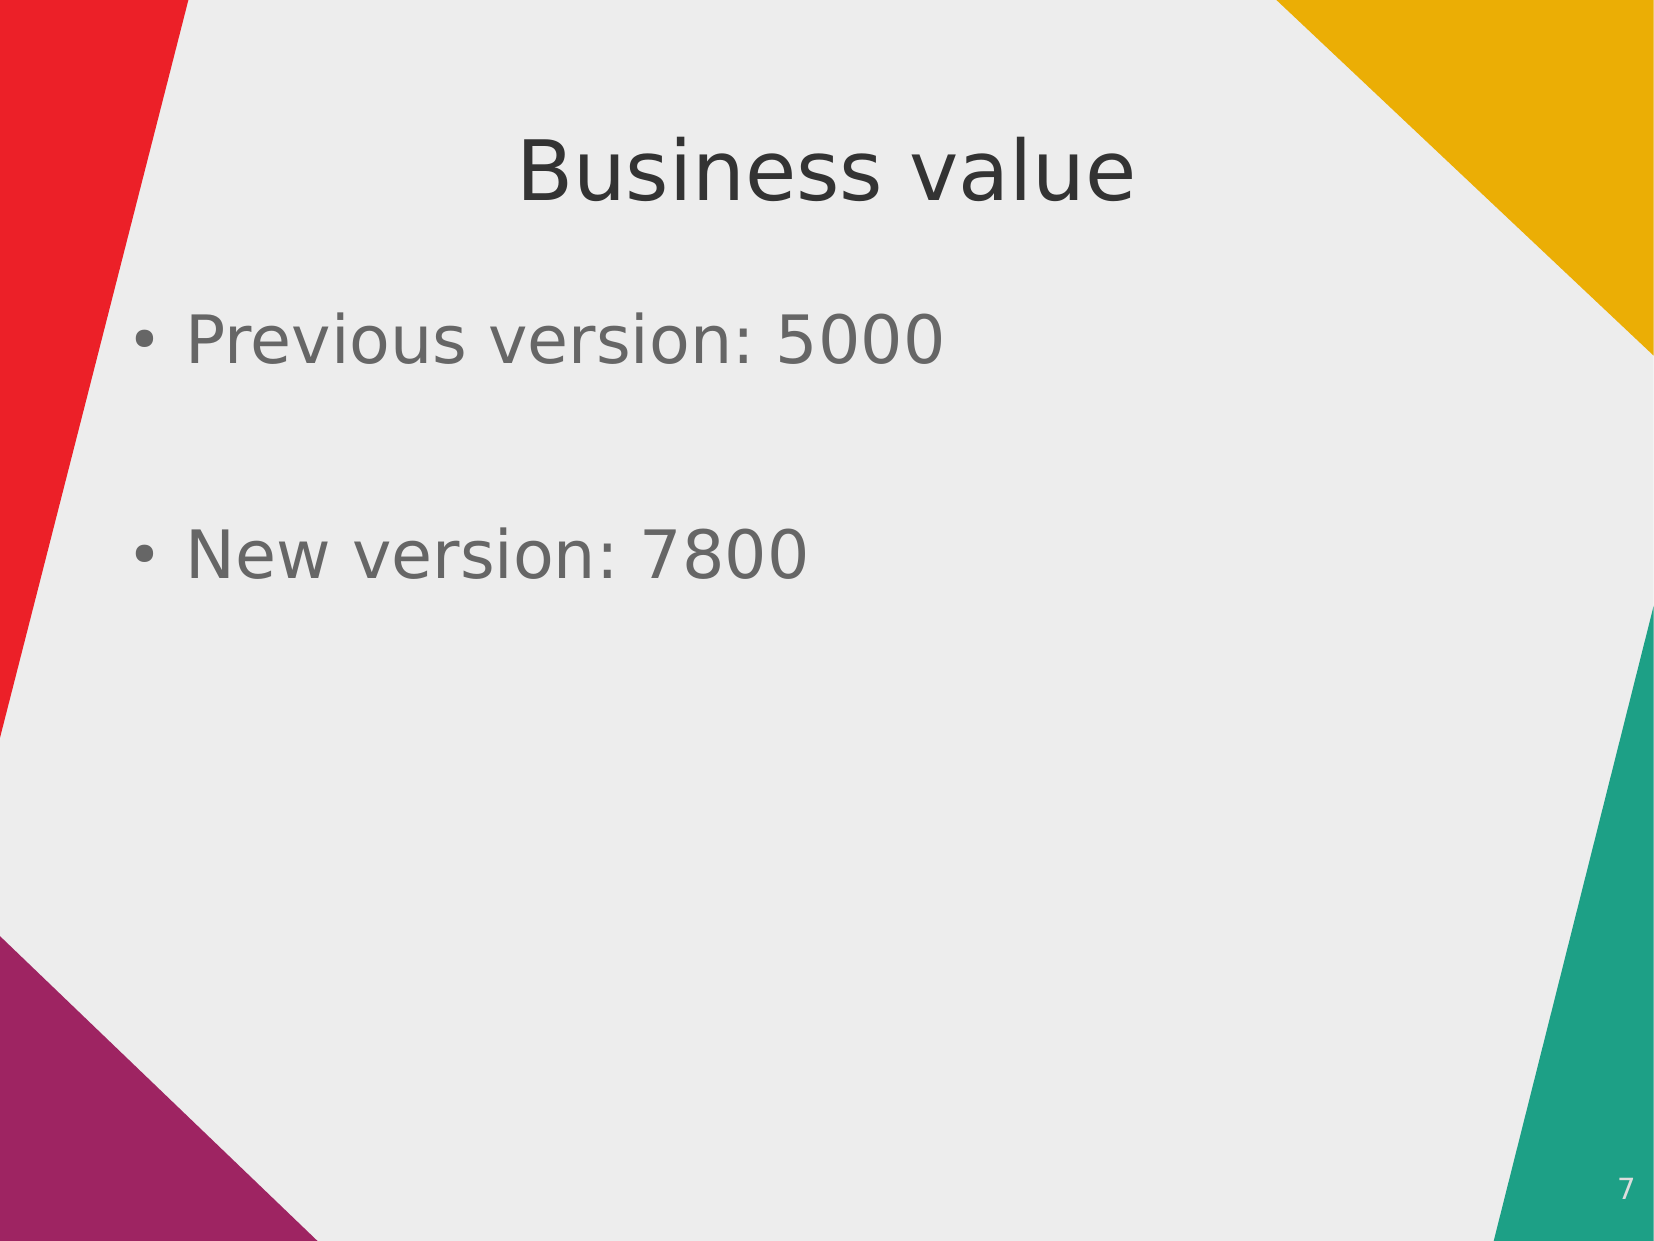

# Business value
Previous version: 5000
New version: 7800
7